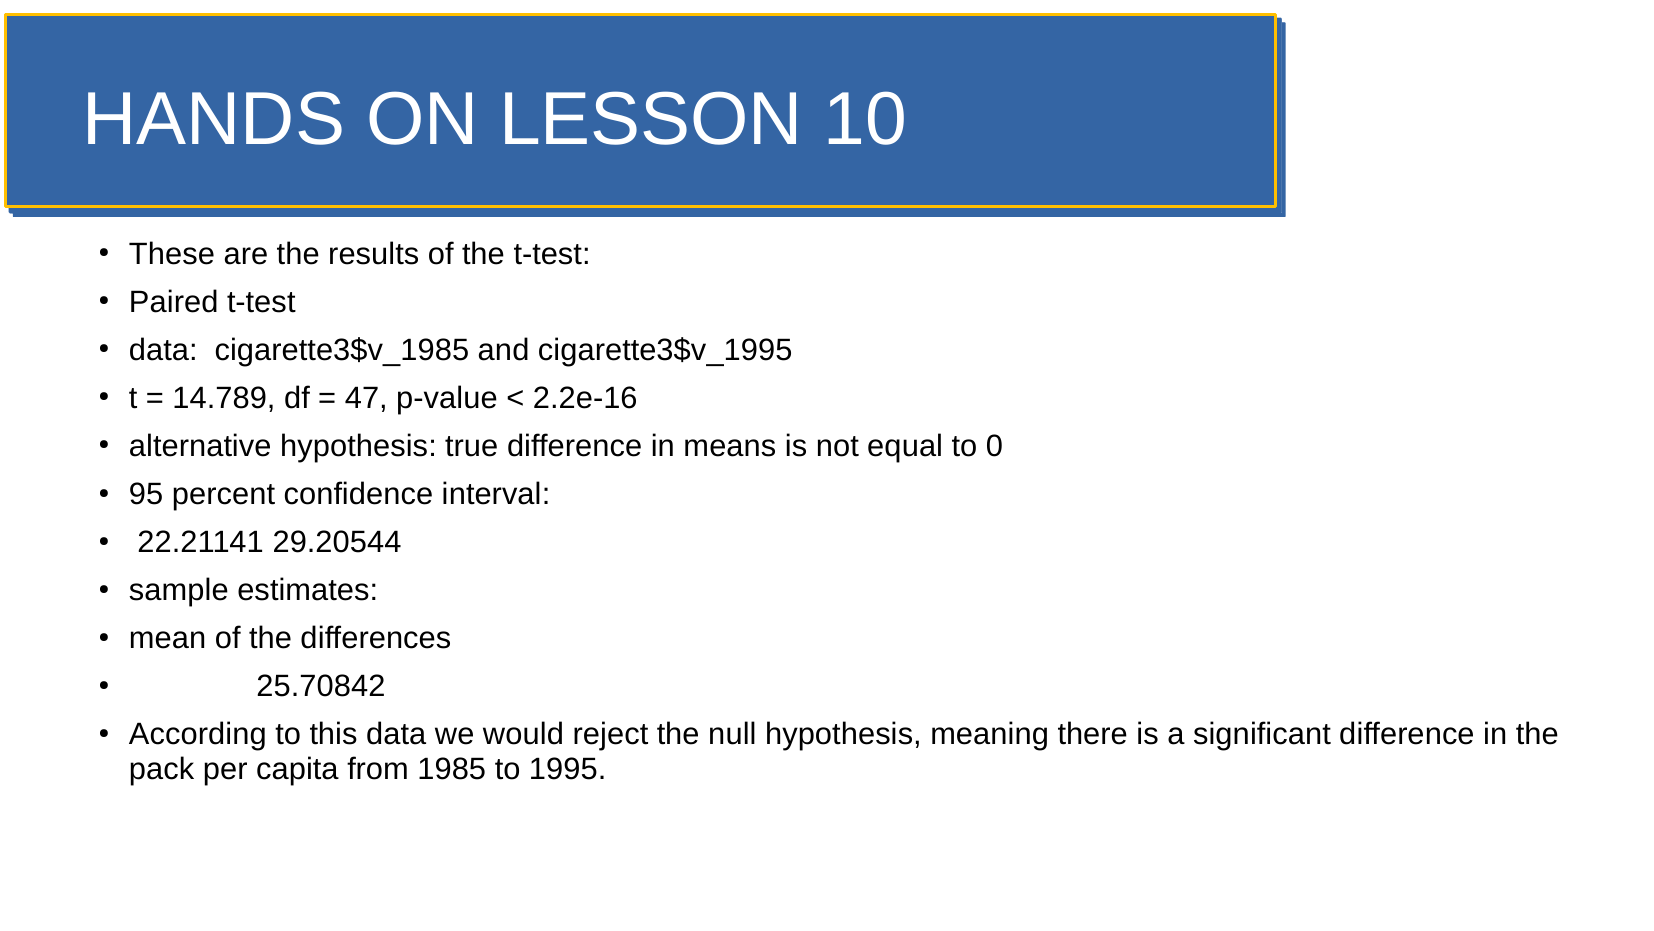

# HANDS ON LESSON 10
These are the results of the t-test:
Paired t-test
data: cigarette3$v_1985 and cigarette3$v_1995
t = 14.789, df = 47, p-value < 2.2e-16
alternative hypothesis: true difference in means is not equal to 0
95 percent confidence interval:
 22.21141 29.20544
sample estimates:
mean of the differences
 25.70842
According to this data we would reject the null hypothesis, meaning there is a significant difference in the pack per capita from 1985 to 1995.